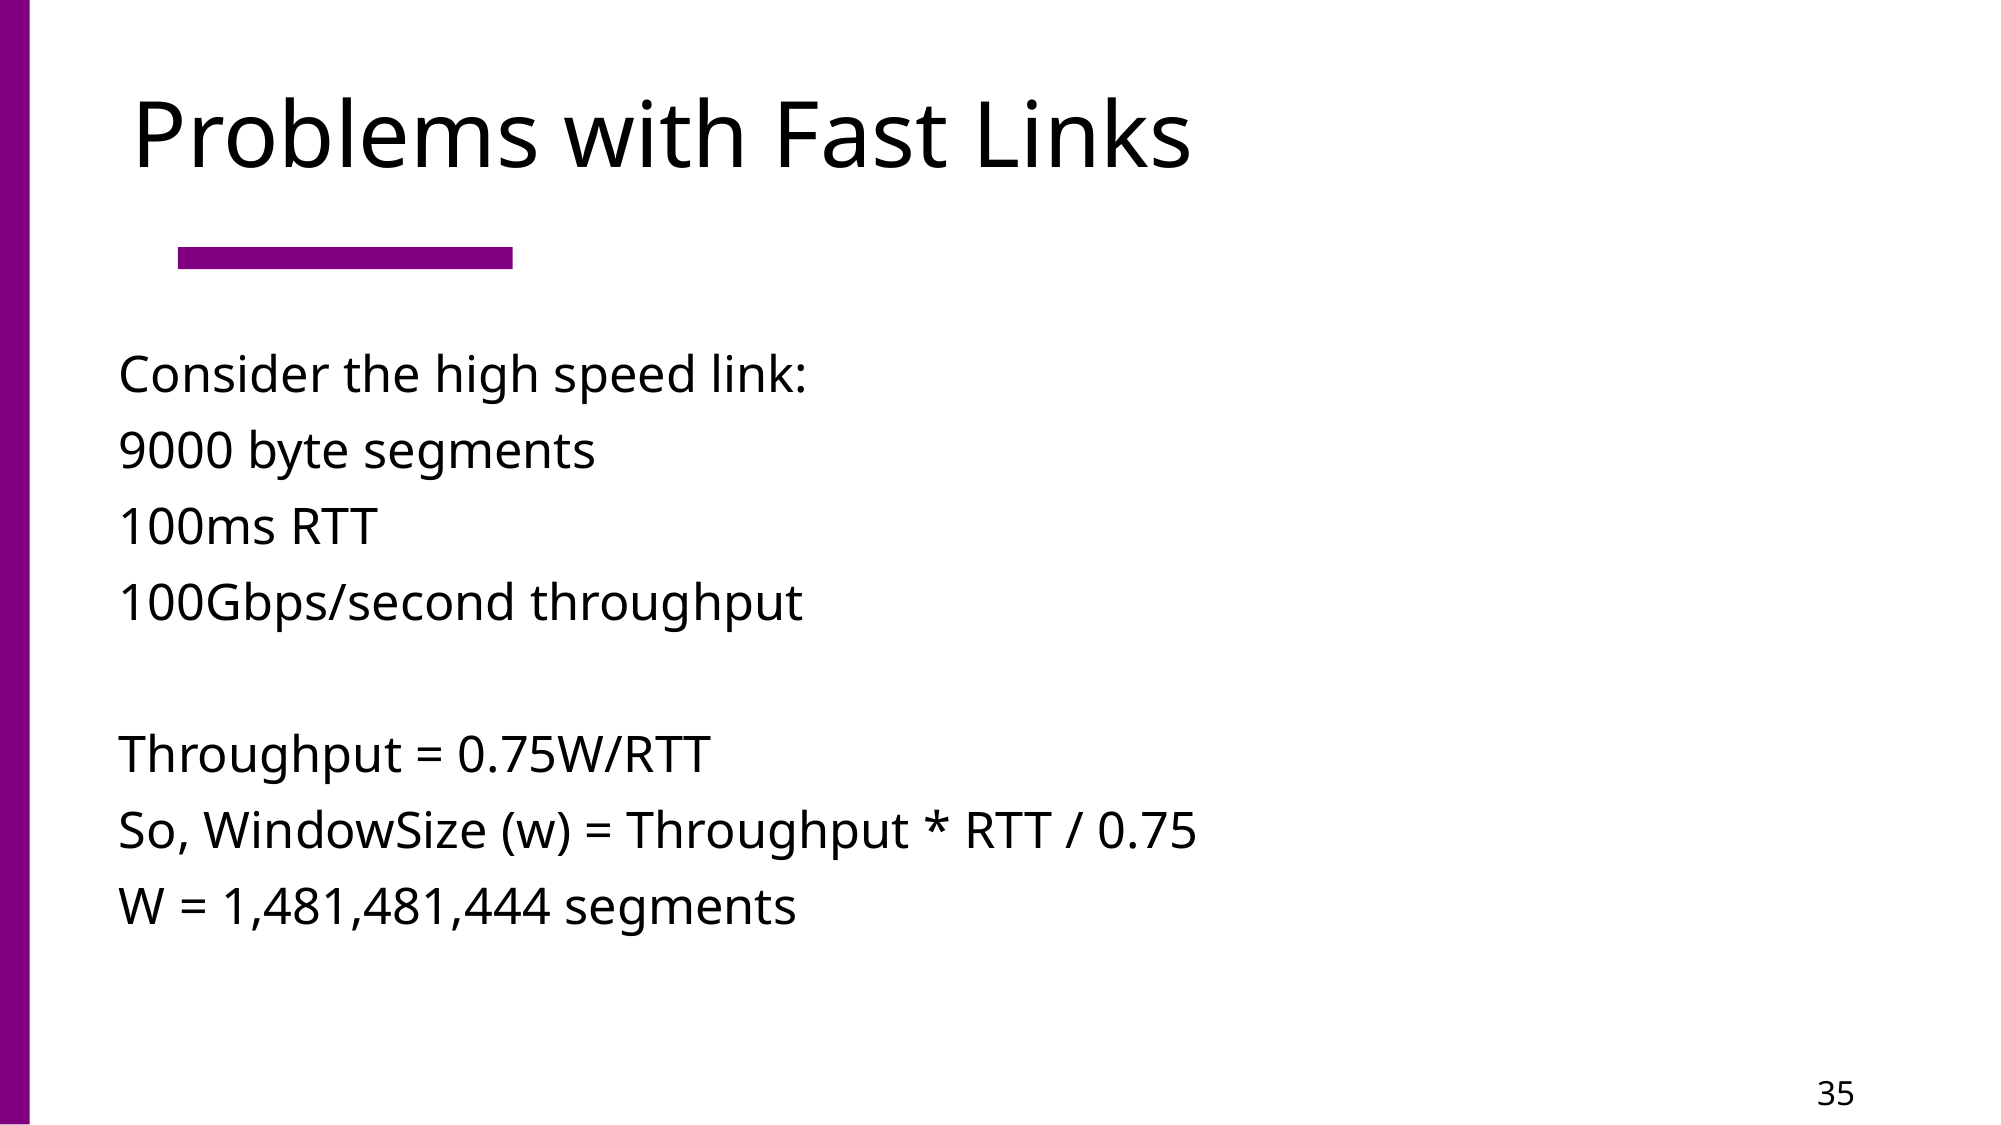

# Problems with Fast Links
Consider the high speed link:
9000 byte segments
100ms RTT
100Gbps/second throughput
Throughput = 0.75W/RTT
So, WindowSize (w) = Throughput * RTT / 0.75
W = 1,481,481,444 segments